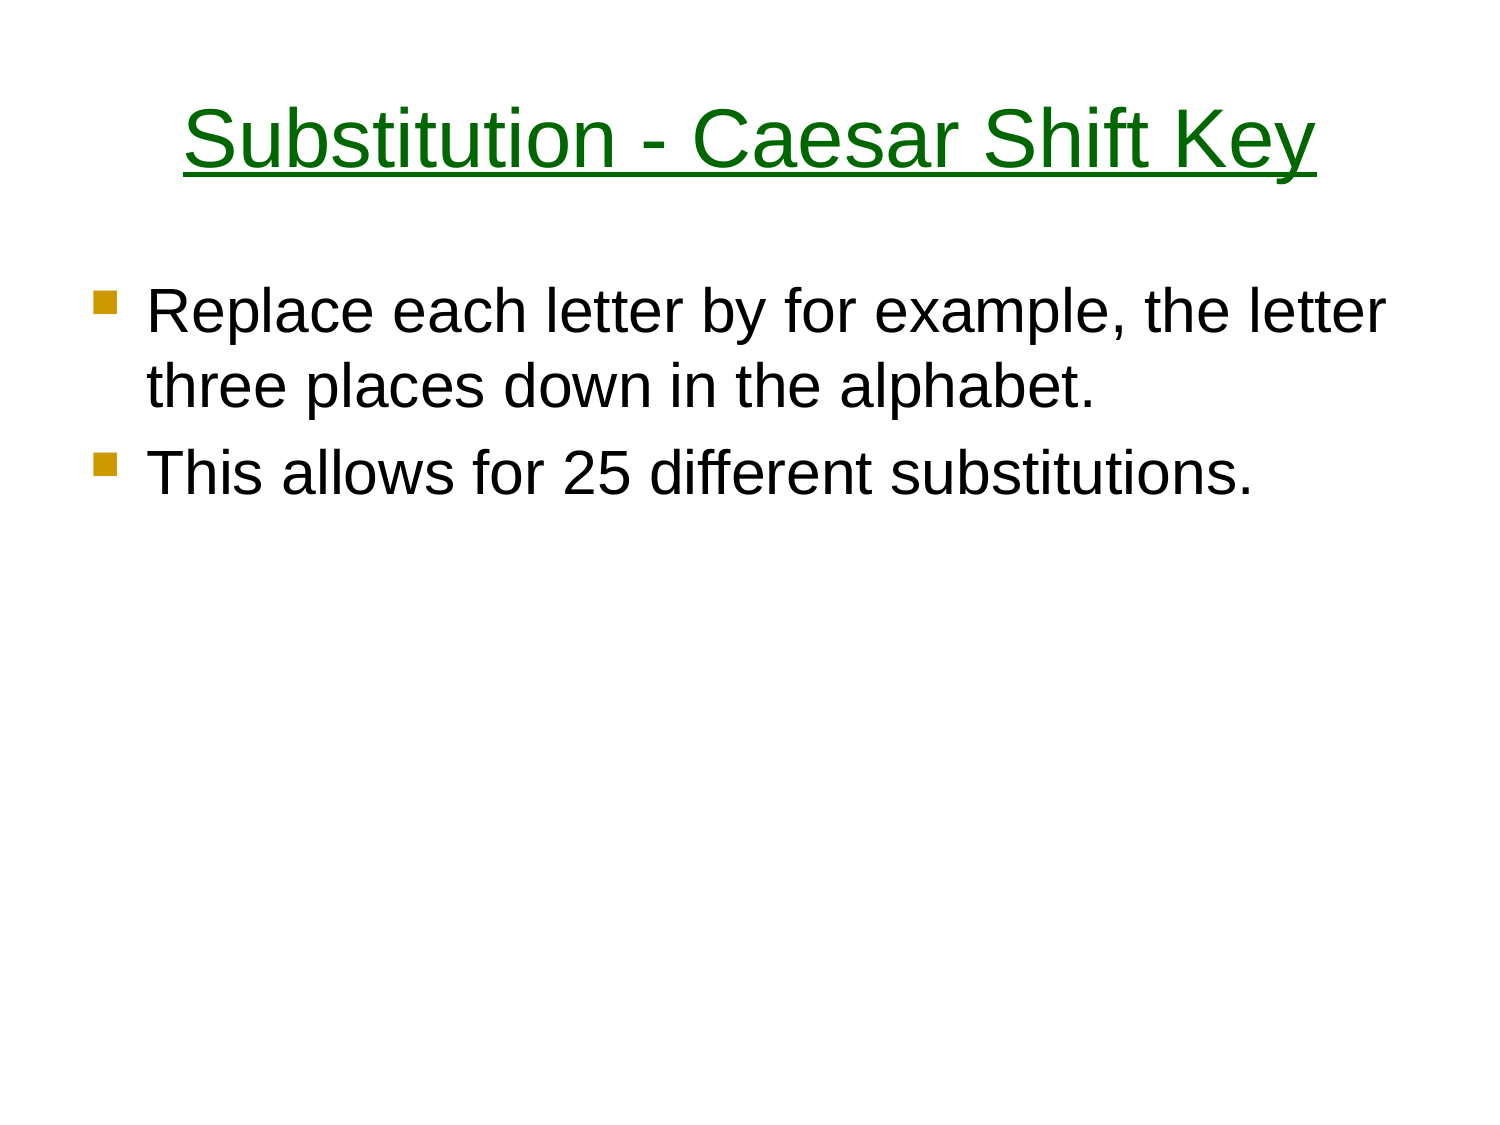

# Substitution - Caesar Shift Key
Replace each letter by for example, the letter three places down in the alphabet.
This allows for 25 different substitutions.